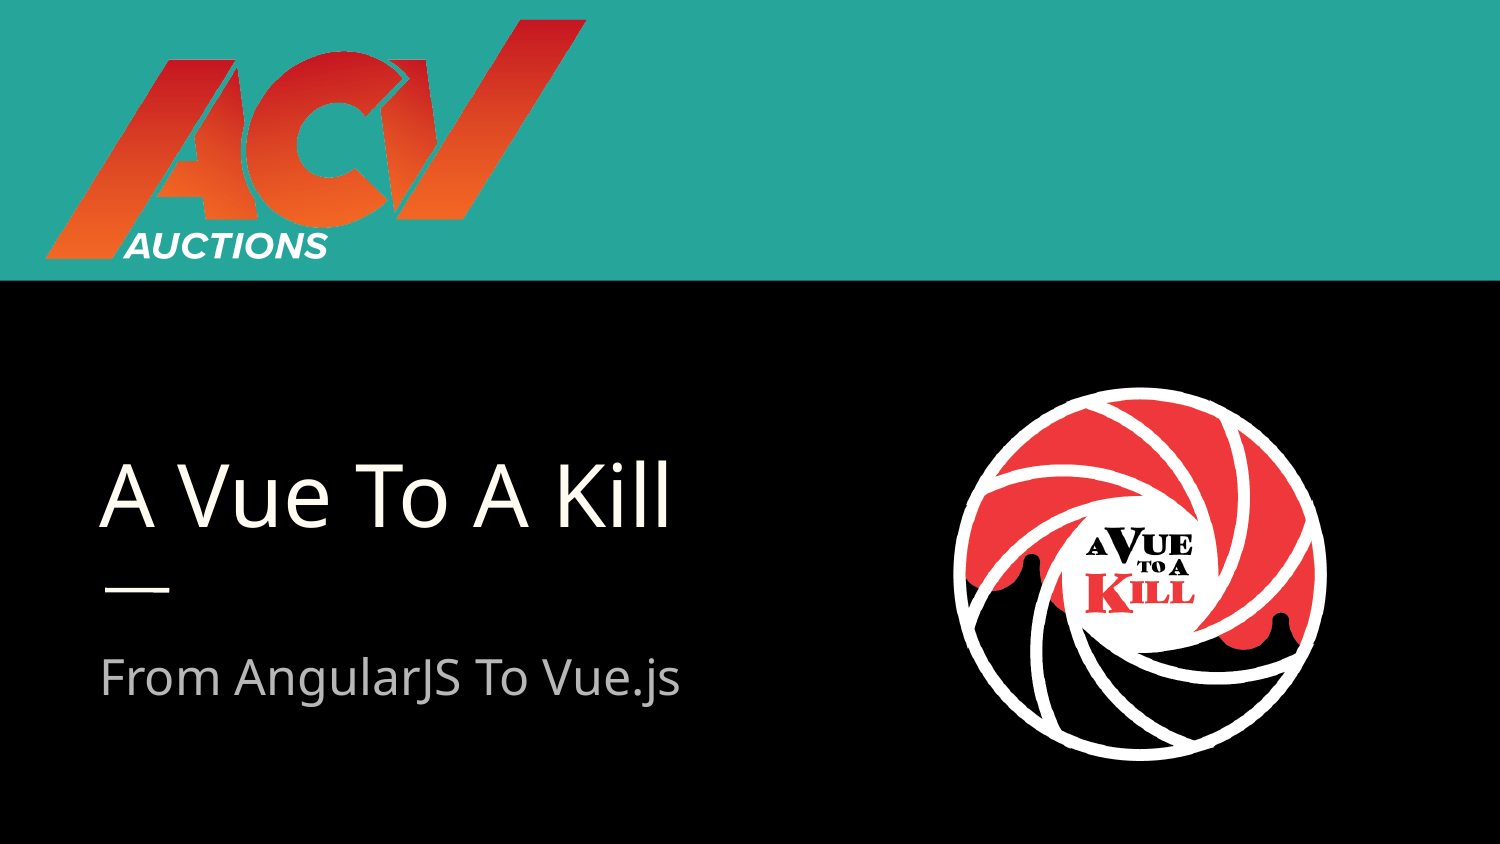

# A Vue To A Kill
From AngularJS To Vue.js